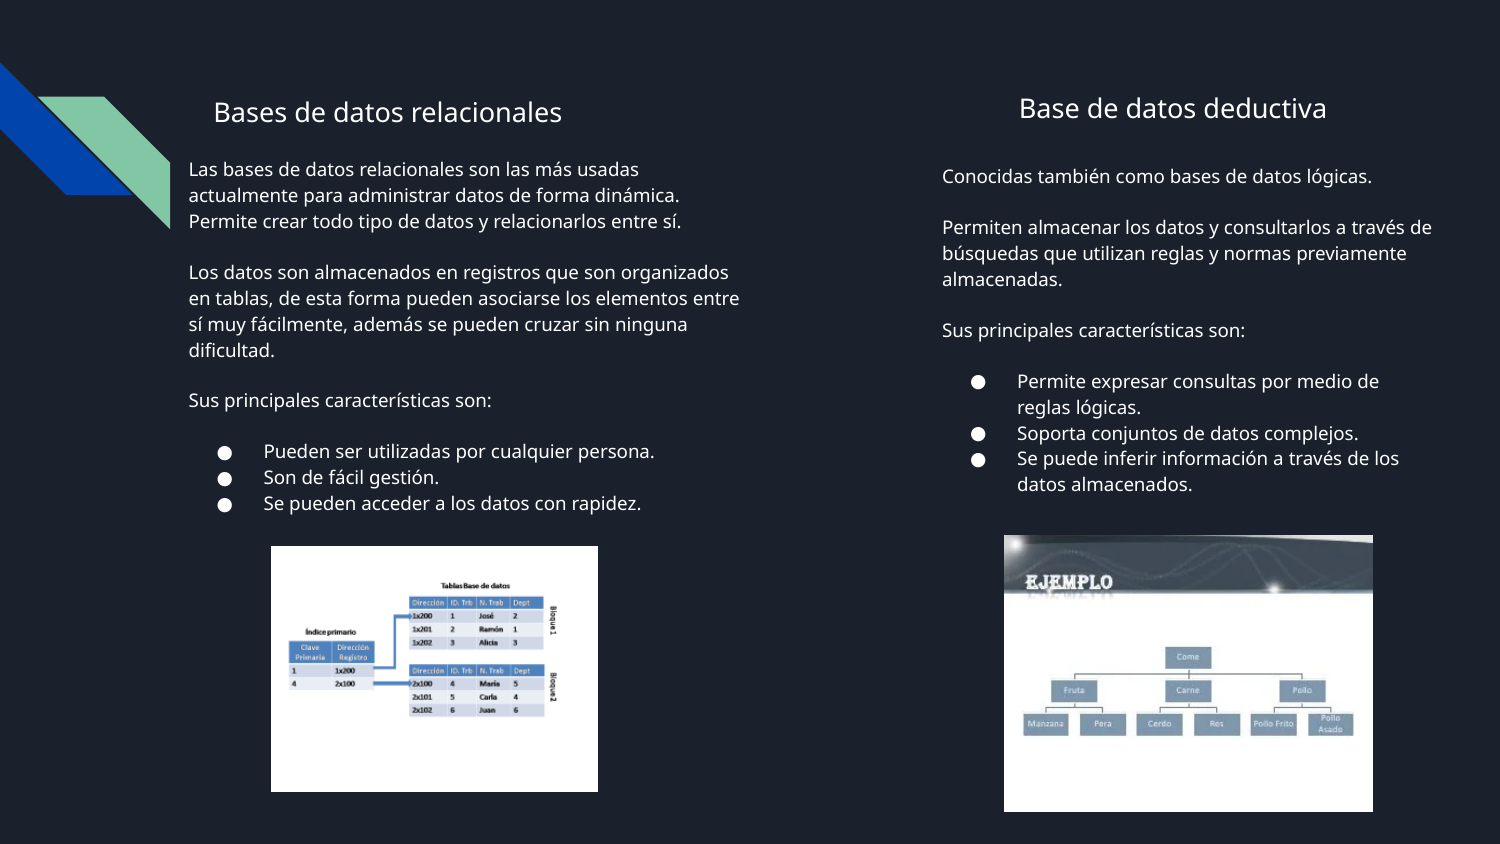

# Bases de datos relacionales
Base de datos deductiva
Las bases de datos relacionales son las más usadas actualmente para administrar datos de forma dinámica. Permite crear todo tipo de datos y relacionarlos entre sí.
Los datos son almacenados en registros que son organizados en tablas, de esta forma pueden asociarse los elementos entre sí muy fácilmente, además se pueden cruzar sin ninguna dificultad.
Sus principales características son:
Pueden ser utilizadas por cualquier persona.
Son de fácil gestión.
Se pueden acceder a los datos con rapidez.
Conocidas también como bases de datos lógicas.
Permiten almacenar los datos y consultarlos a través de búsquedas que utilizan reglas y normas previamente almacenadas.
Sus principales características son:
Permite expresar consultas por medio de reglas lógicas.
Soporta conjuntos de datos complejos.
Se puede inferir información a través de los datos almacenados.